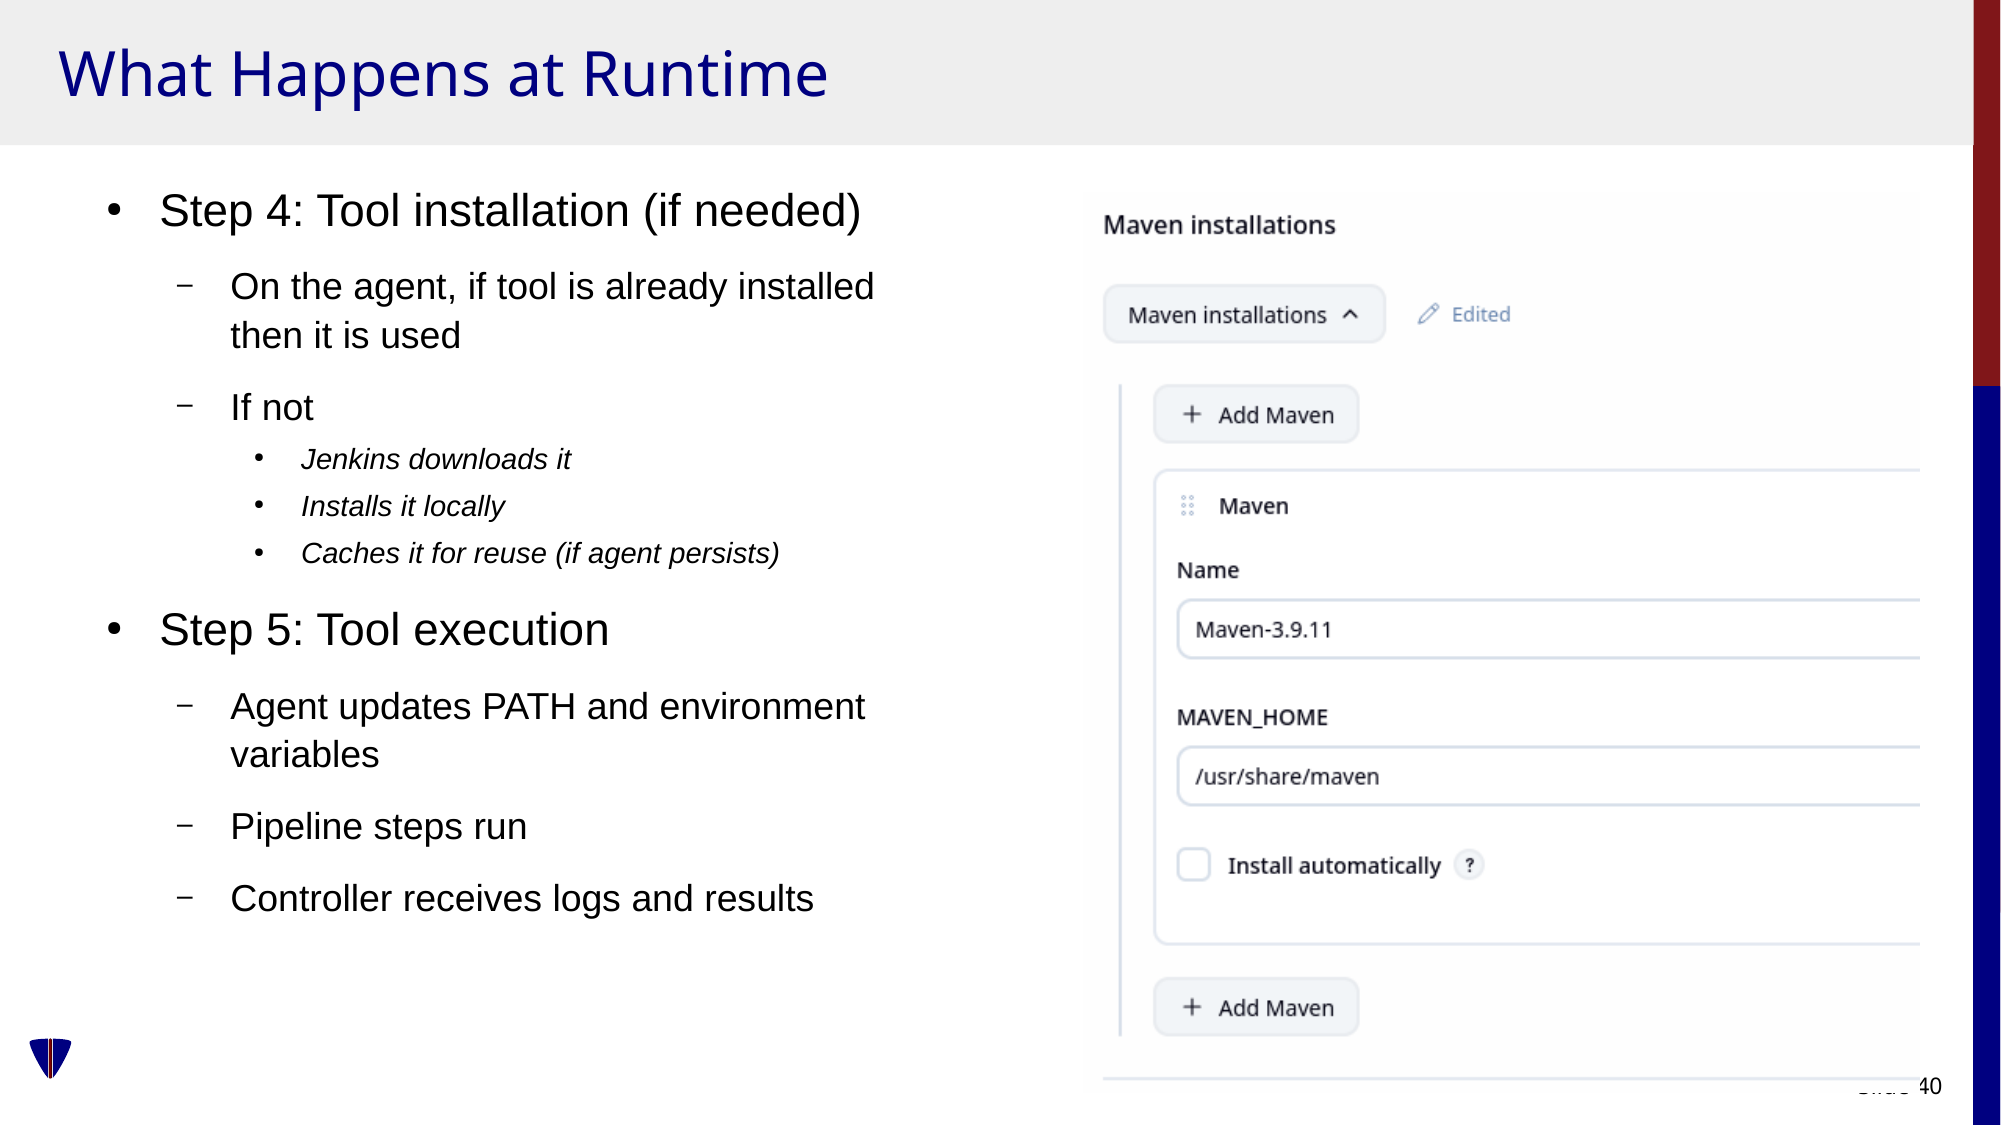

# What Happens at Runtime
Step 4: Tool installation (if needed)
On the agent, if tool is already installed then it is used
If not
Jenkins downloads it
Installs it locally
Caches it for reuse (if agent persists)
Step 5: Tool execution
Agent updates PATH and environment variables
Pipeline steps run
Controller receives logs and results